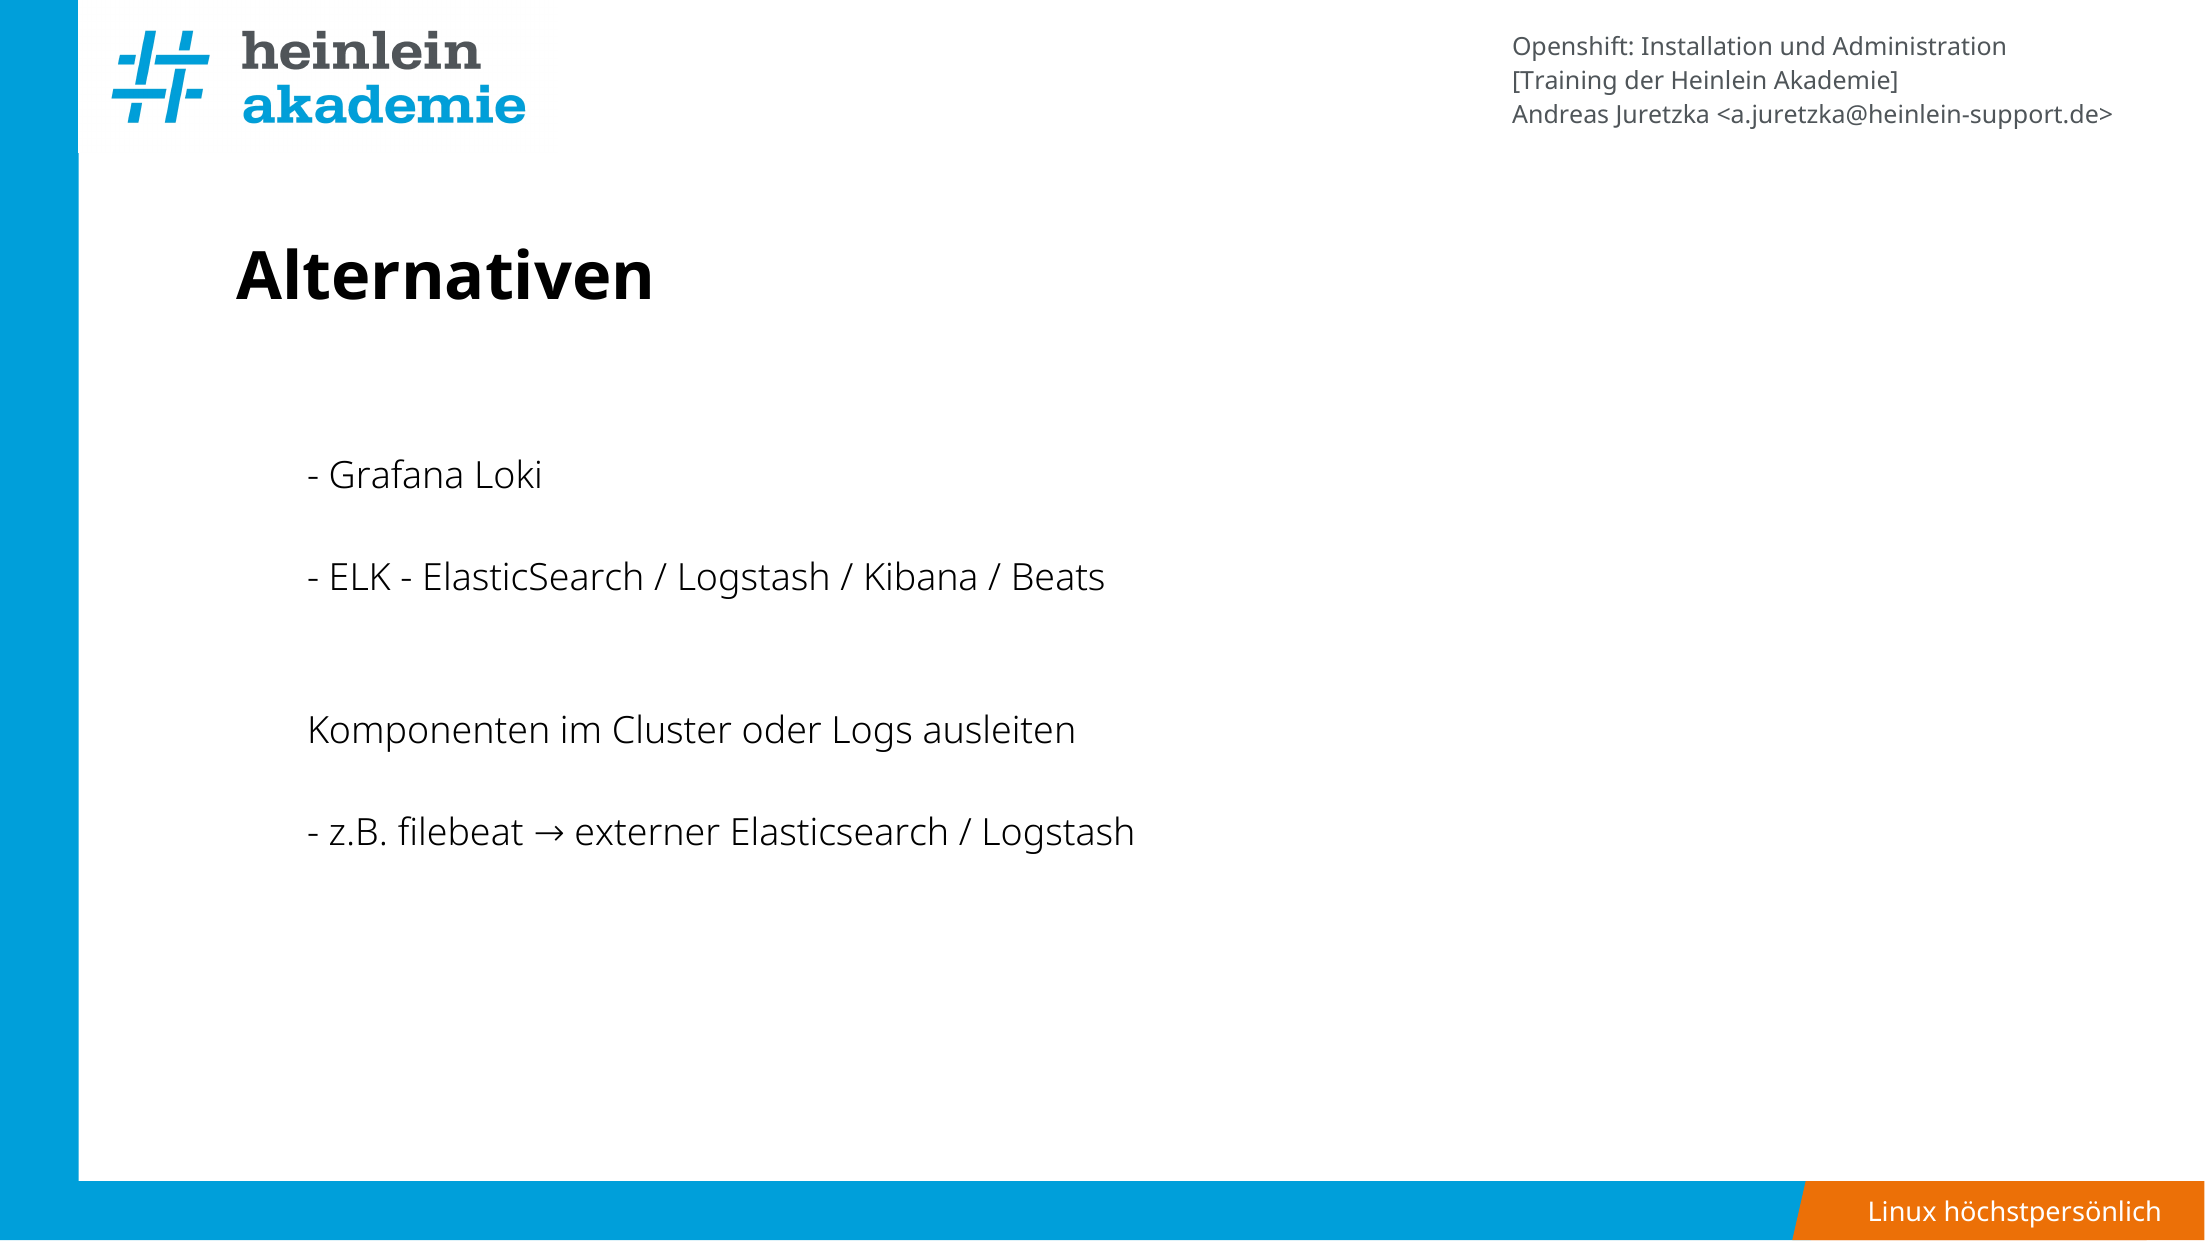

# Alternativen
- Grafana Loki
- ELK - ElasticSearch / Logstash / Kibana / Beats
Komponenten im Cluster oder Logs ausleiten
- z.B. filebeat → externer Elasticsearch / Logstash